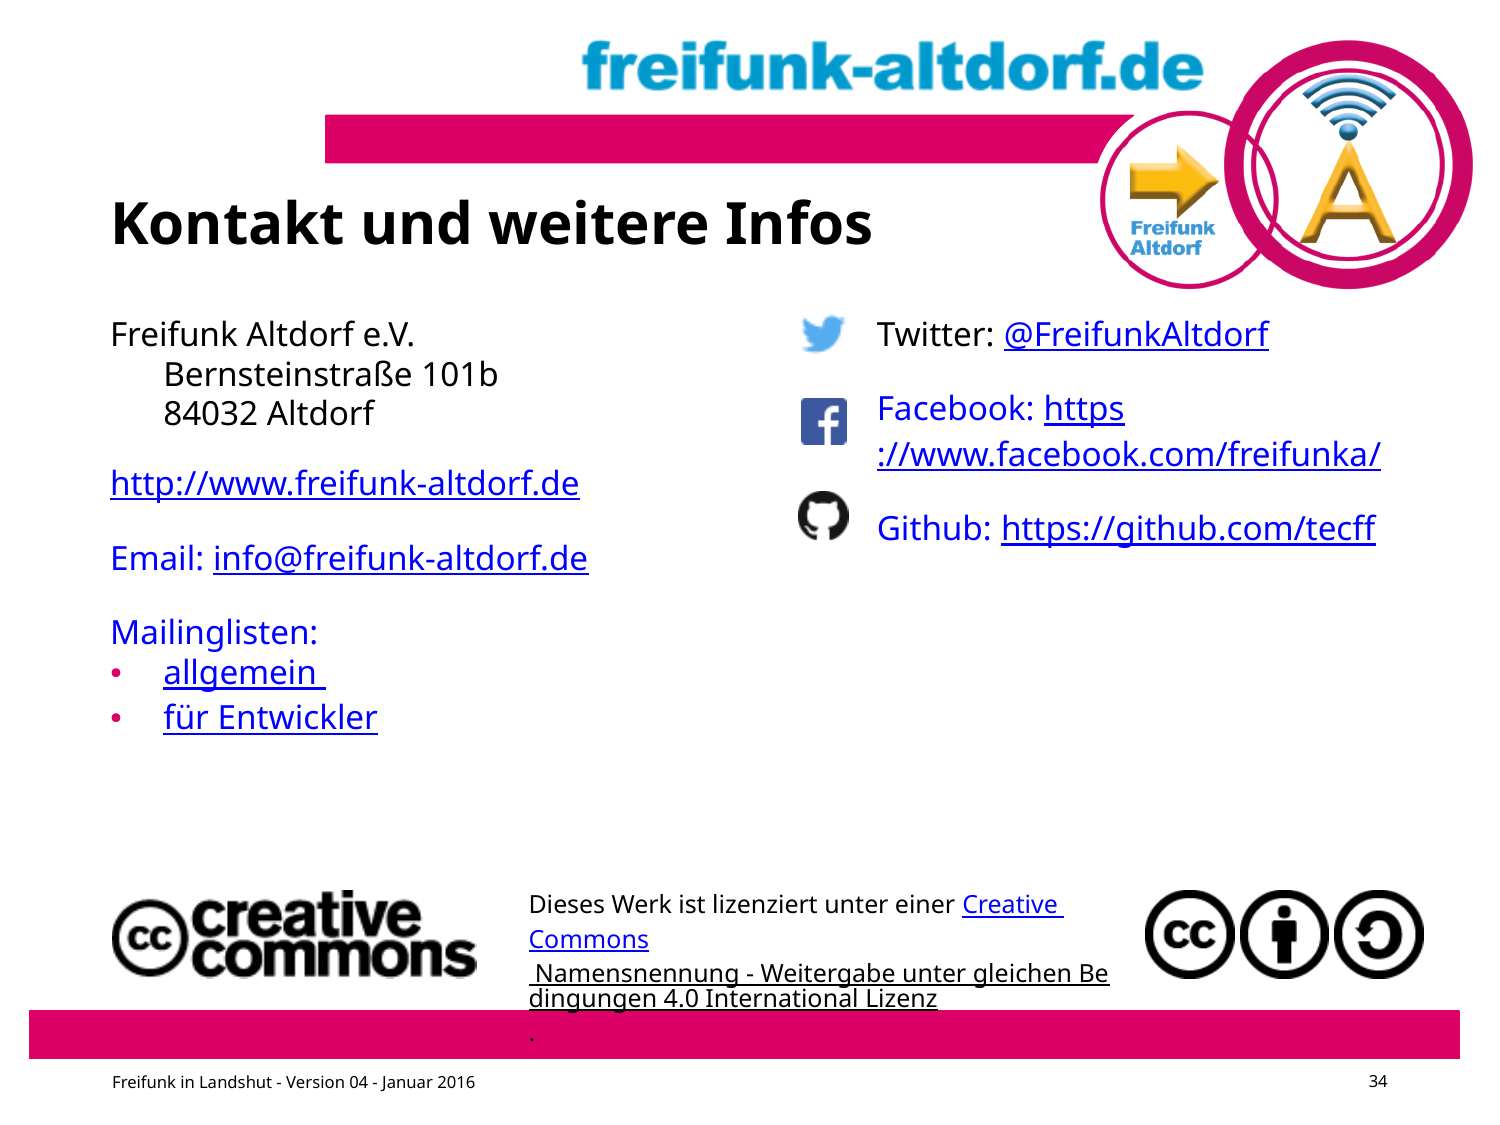

Kontakt und weitere Infos
# Freifunk Altdorf e.V. Bernsteinstraße 101b 84032 Altdorf
http://www.freifunk-altdorf.de
Email: info@freifunk-altdorf.de
Mailinglisten:
allgemein
für Entwickler
Twitter: @FreifunkAltdorf
Facebook: https://www.facebook.com/freifunka/
Github: https://github.com/tecff
Dieses Werk ist lizenziert unter einer Creative Commons Namensnennung - Weitergabe unter gleichen Bedingungen 4.0 International Lizenz.
Freifunk in Landshut - Version 04 - Januar 2016